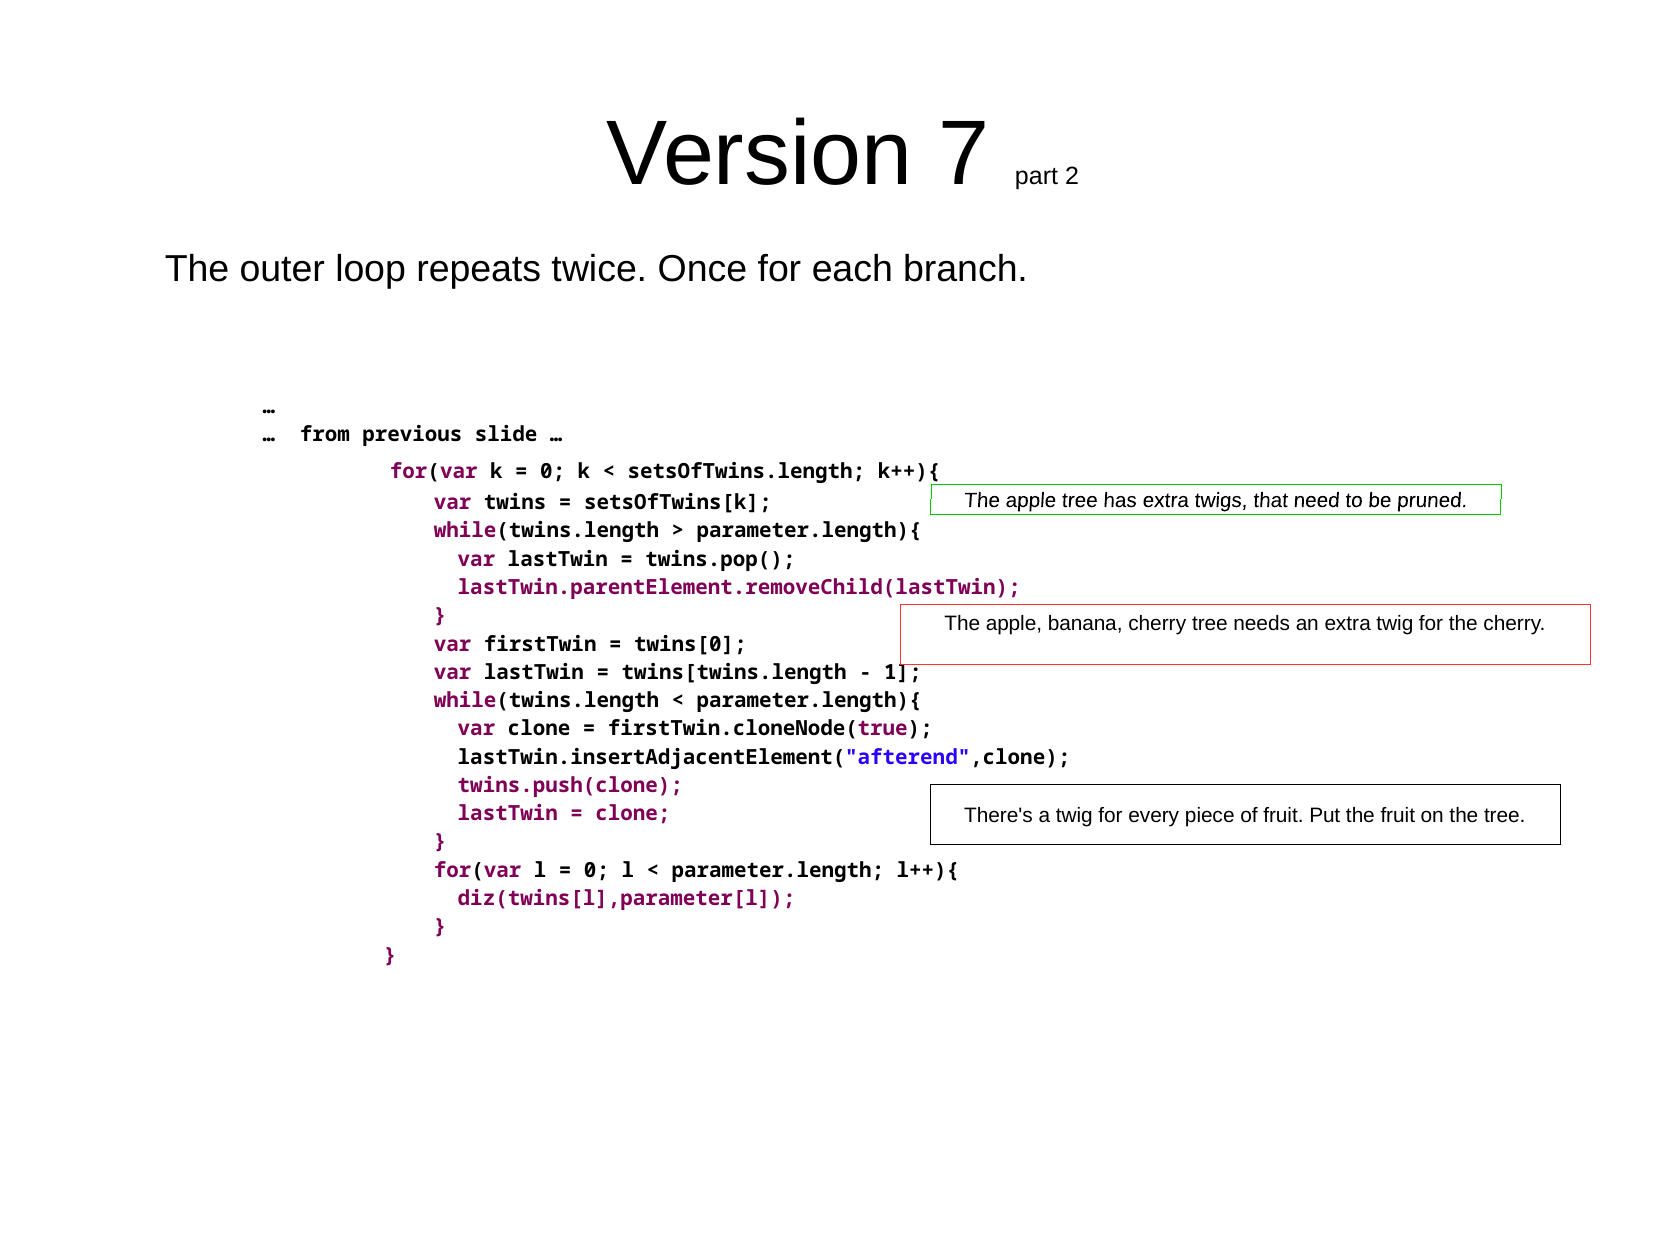

# Version 7 part 2
The outer loop repeats twice. Once for each branch.
 …
 … from previous slide …
 for(var k = 0; k < setsOfTwins.length; k++){
			 var twins = setsOfTwins[k];
			 while(twins.length > parameter.length){
			 	var lastTwin = twins.pop();
			 	lastTwin.parentElement.removeChild(lastTwin);
			 }
			 var firstTwin = twins[0];
			 var lastTwin = twins[twins.length - 1];
			 while(twins.length < parameter.length){
			 	var clone = firstTwin.cloneNode(true);
			 	lastTwin.insertAdjacentElement("afterend",clone);
			 	twins.push(clone);
			 	lastTwin = clone;
			 }
			 for(var l = 0; l < parameter.length; l++){
			 	diz(twins[l],parameter[l]);
			 }
			}
The apple tree has extra twigs, that need to be pruned.
The apple, banana, cherry tree needs an extra twig for the cherry.
There's a twig for every piece of fruit. Put the fruit on the tree.